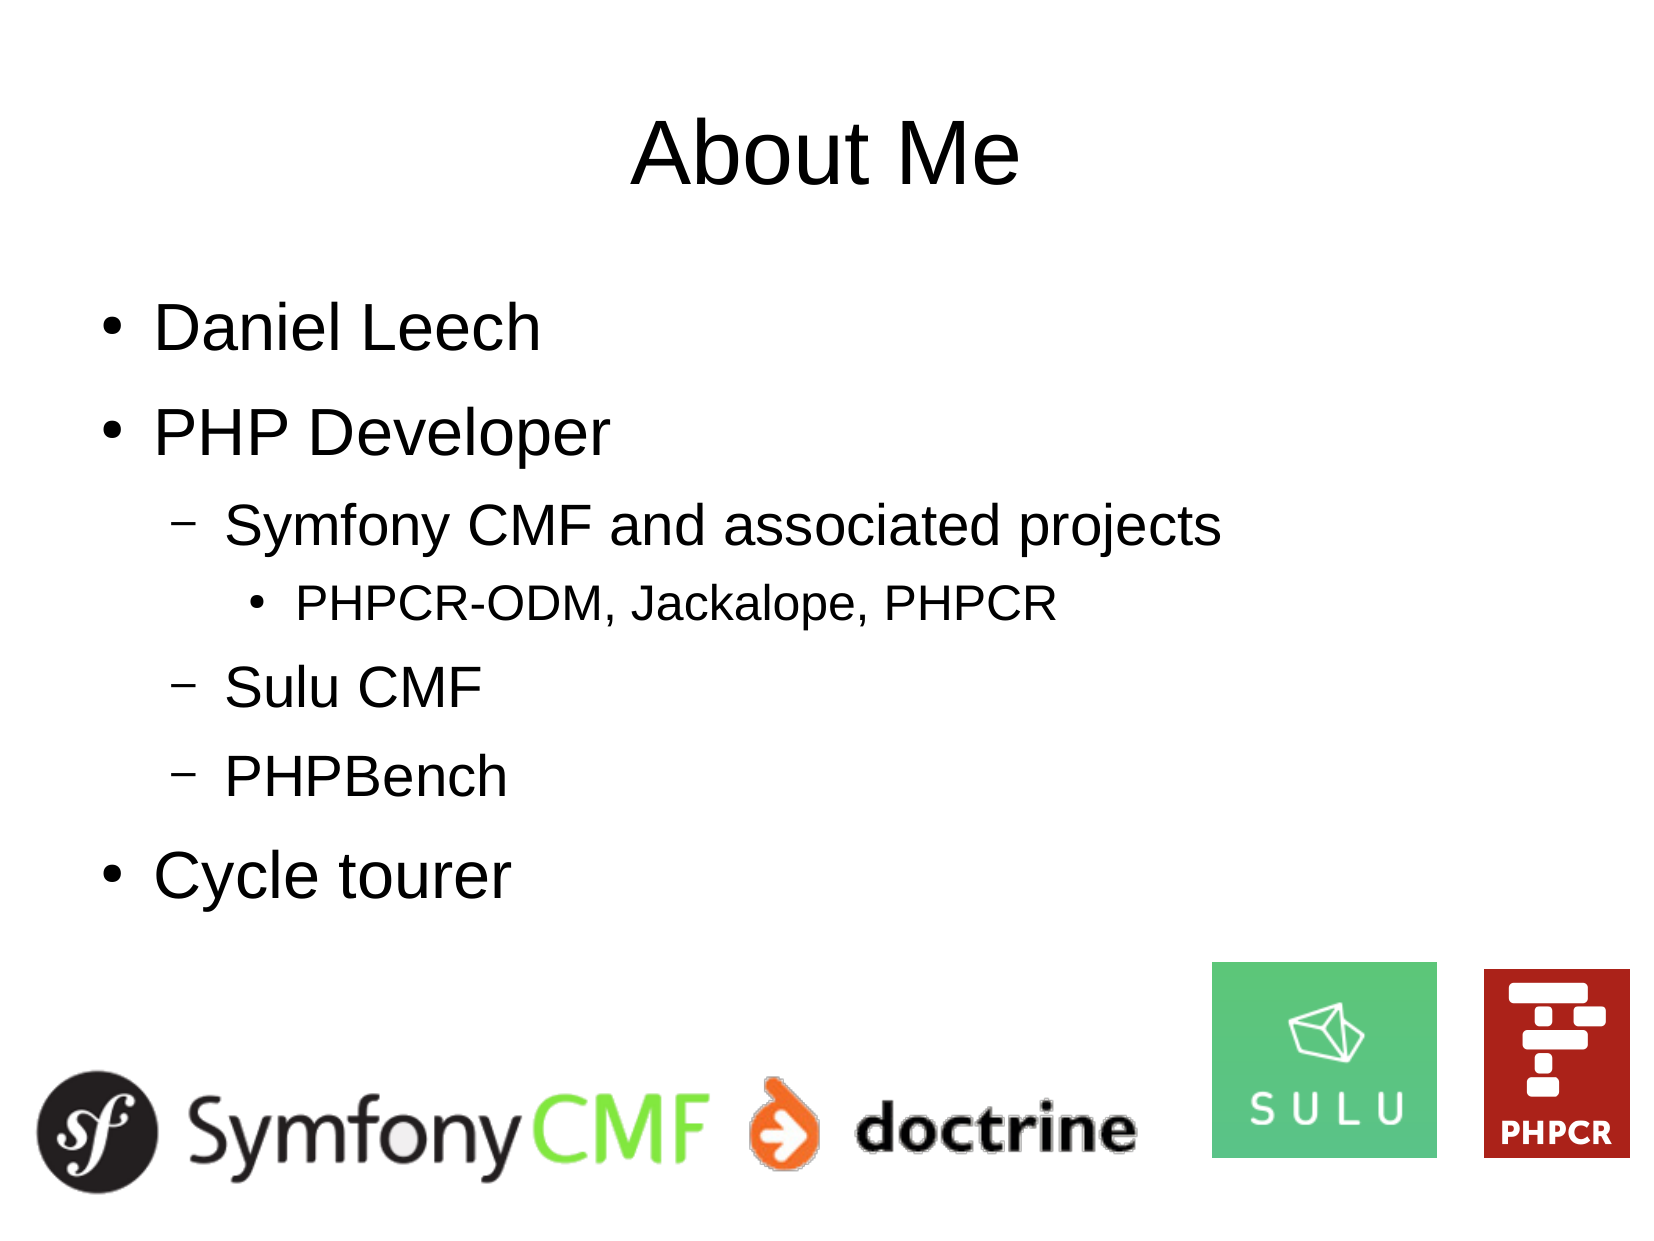

# About Me
Daniel Leech
PHP Developer
Symfony CMF and associated projects
PHPCR-ODM, Jackalope, PHPCR
Sulu CMF
PHPBench
Cycle tourer